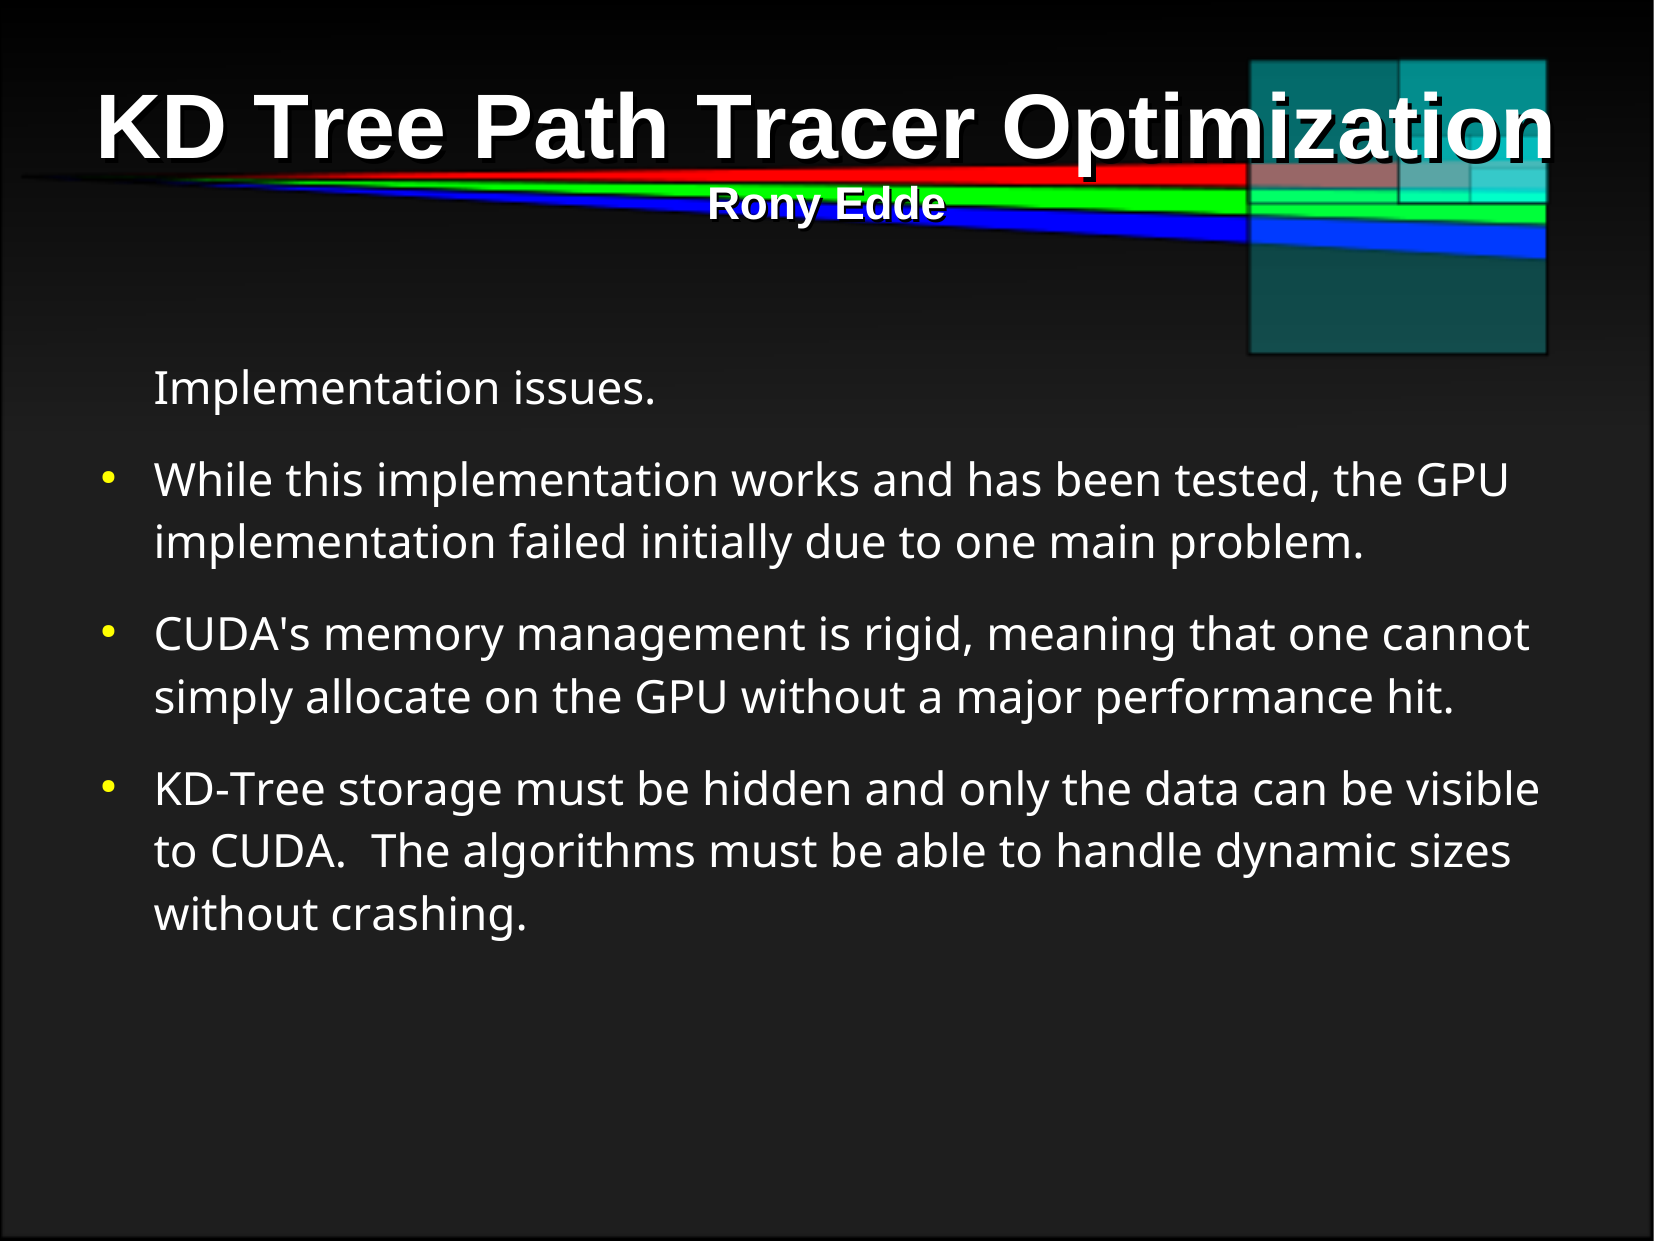

KD Tree Path Tracer Optimization
Rony Edde
# Implementation issues.
While this implementation works and has been tested, the GPU implementation failed initially due to one main problem.
CUDA's memory management is rigid, meaning that one cannot simply allocate on the GPU without a major performance hit.
KD-Tree storage must be hidden and only the data can be visible to CUDA. The algorithms must be able to handle dynamic sizes without crashing.